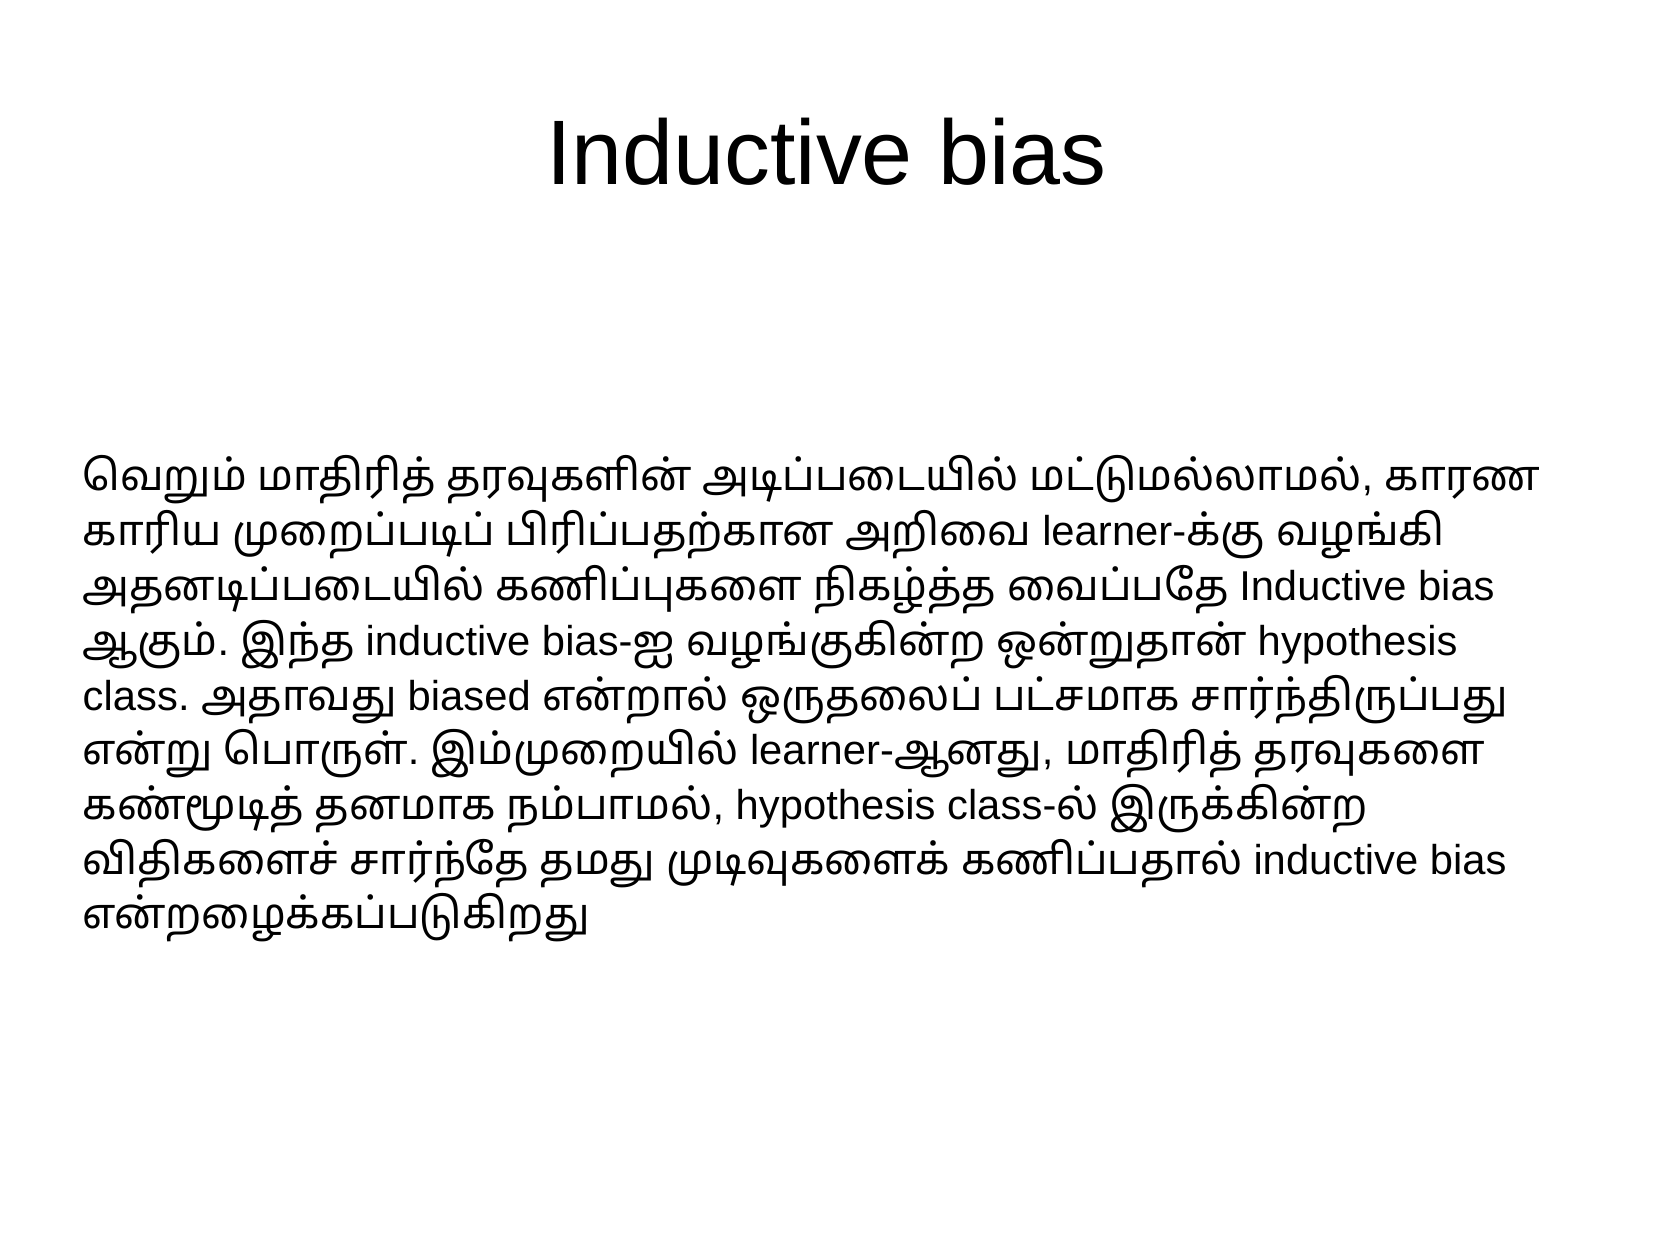

# Inductive bias
வெறும் மாதிரித் தரவுகளின் அடிப்படையில் மட்டுமல்லாமல், காரண காரிய முறைப்படிப் பிரிப்பதற்கான அறிவை learner-க்கு வழங்கி அதனடிப்படையில் கணிப்புகளை நிகழ்த்த வைப்பதே Inductive bias ஆகும். இந்த inductive bias-ஐ வழங்குகின்ற ஒன்றுதான் hypothesis class. அதாவது biased என்றால் ஒருதலைப் பட்சமாக சார்ந்திருப்பது என்று பொருள். இம்முறையில் learner-ஆனது, மாதிரித் தரவுகளை கண்மூடித் தனமாக நம்பாமல், hypothesis class-ல் இருக்கின்ற விதிகளைச் சார்ந்தே தமது முடிவுகளைக் கணிப்பதால் inductive bias என்றழைக்கப்படுகிறது